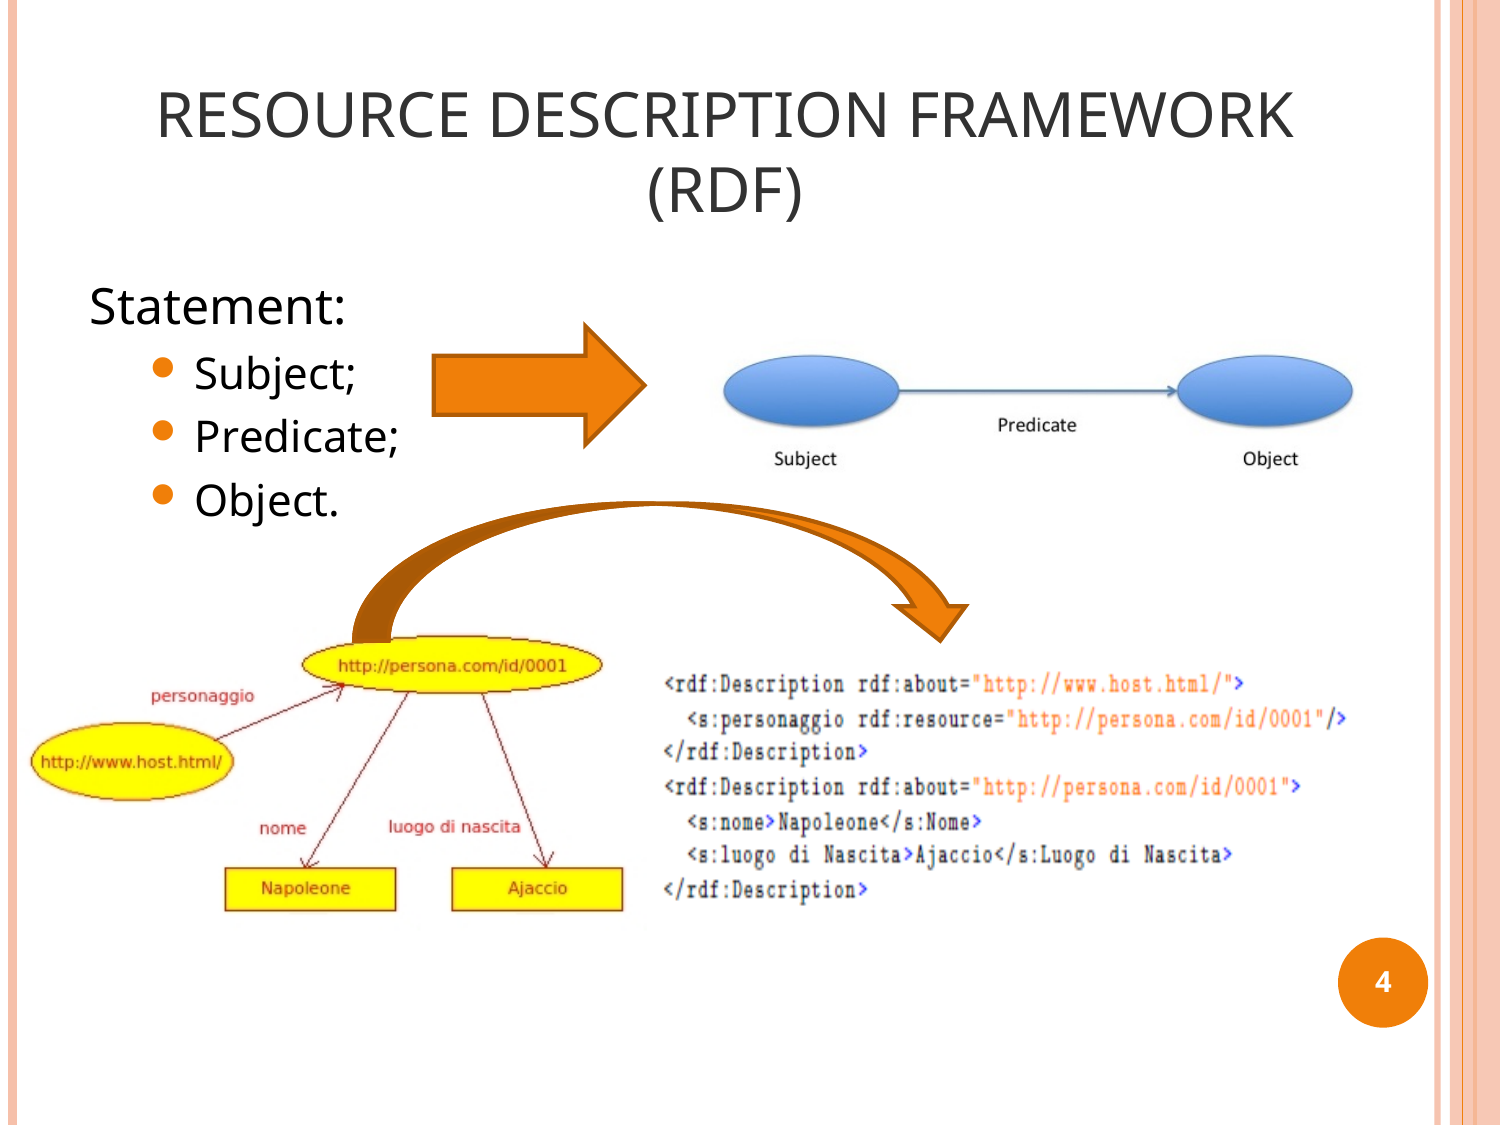

# RESOURCE DESCRIPTION FRAMEWORK (RDF)
Statement:
Subject;
Predicate;
Object.